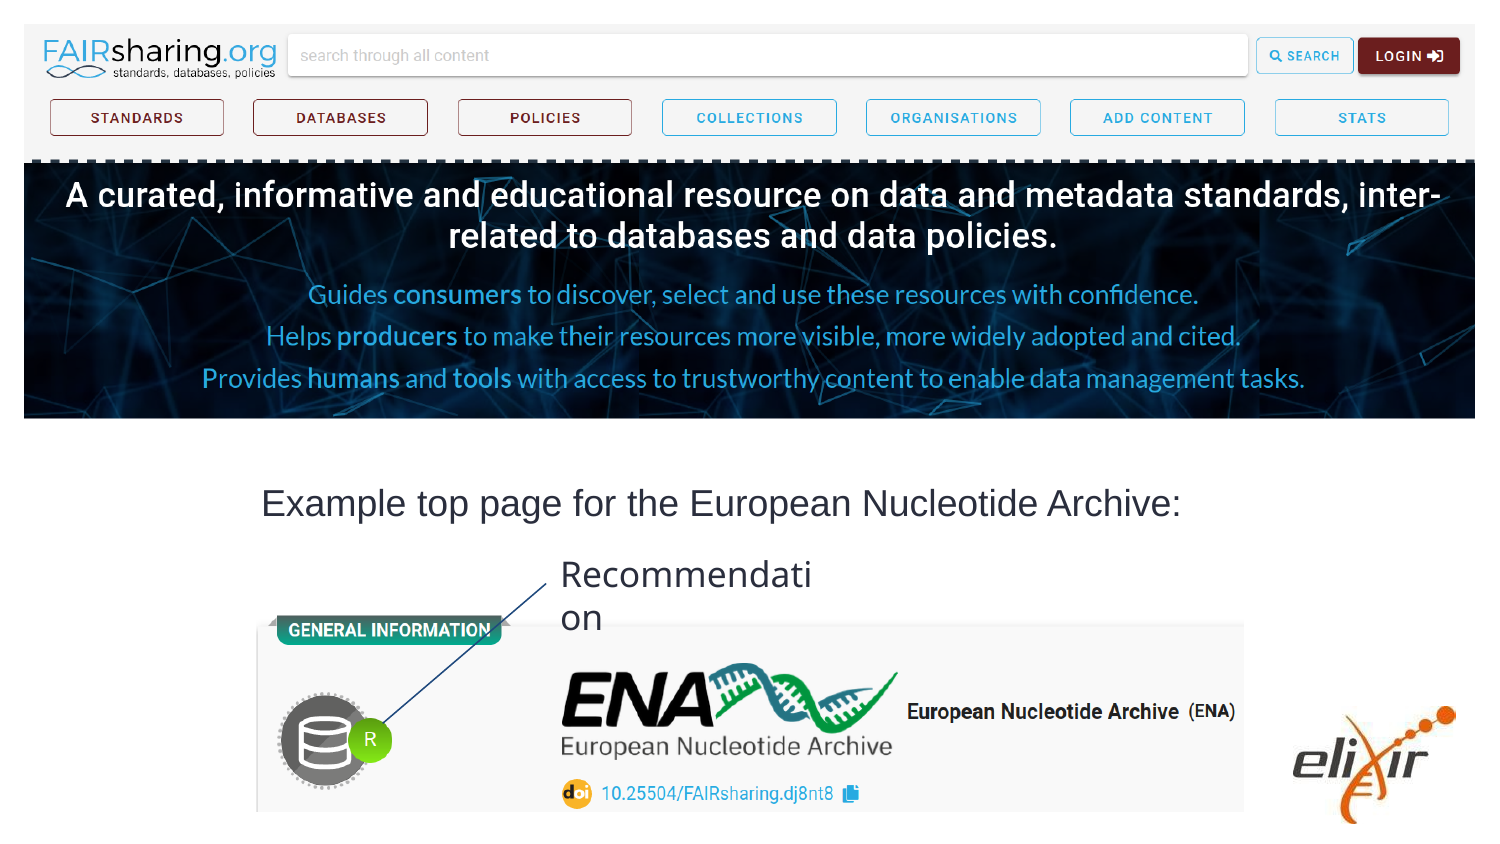

Example top page for the European Nucleotide Archive:
Recommendation